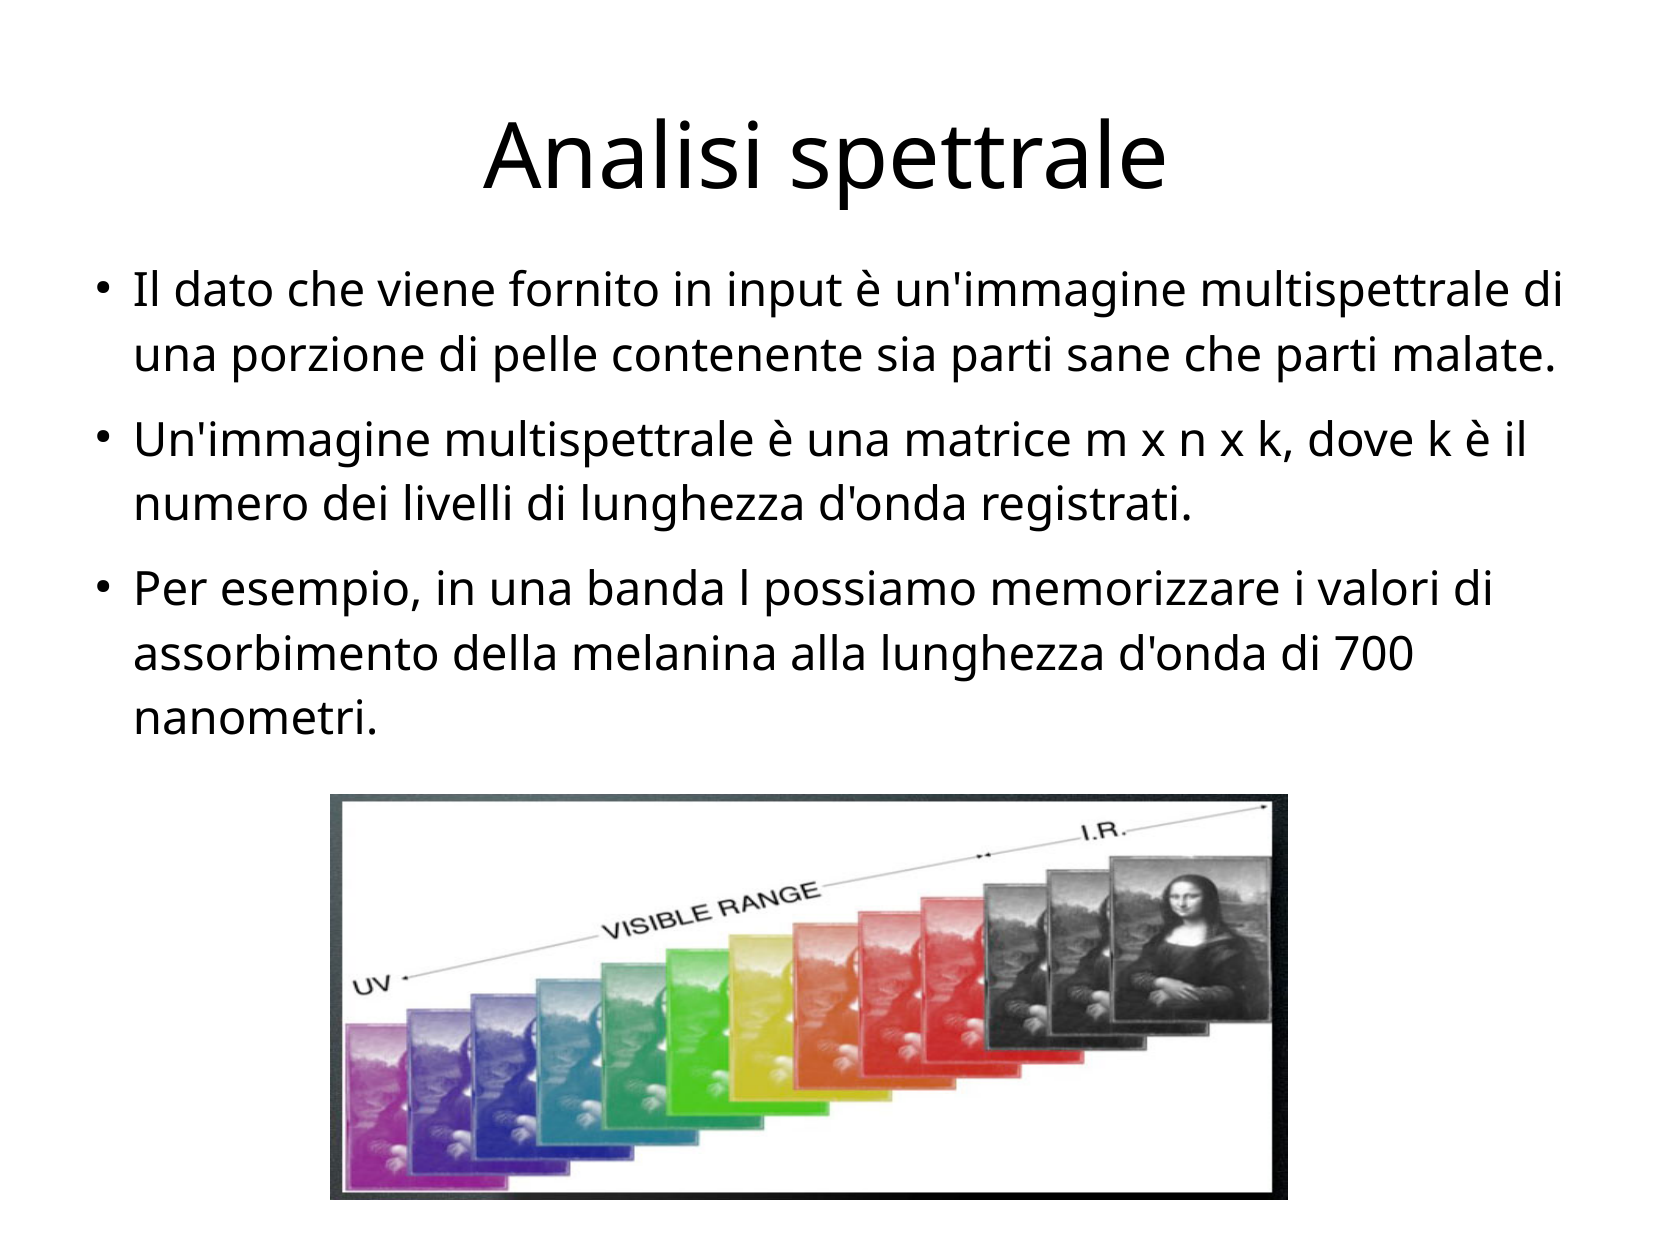

# Analisi spettrale
Il dato che viene fornito in input è un'immagine multispettrale di una porzione di pelle contenente sia parti sane che parti malate.
Un'immagine multispettrale è una matrice m x n x k, dove k è il numero dei livelli di lunghezza d'onda registrati.
Per esempio, in una banda l possiamo memorizzare i valori di assorbimento della melanina alla lunghezza d'onda di 700 nanometri.